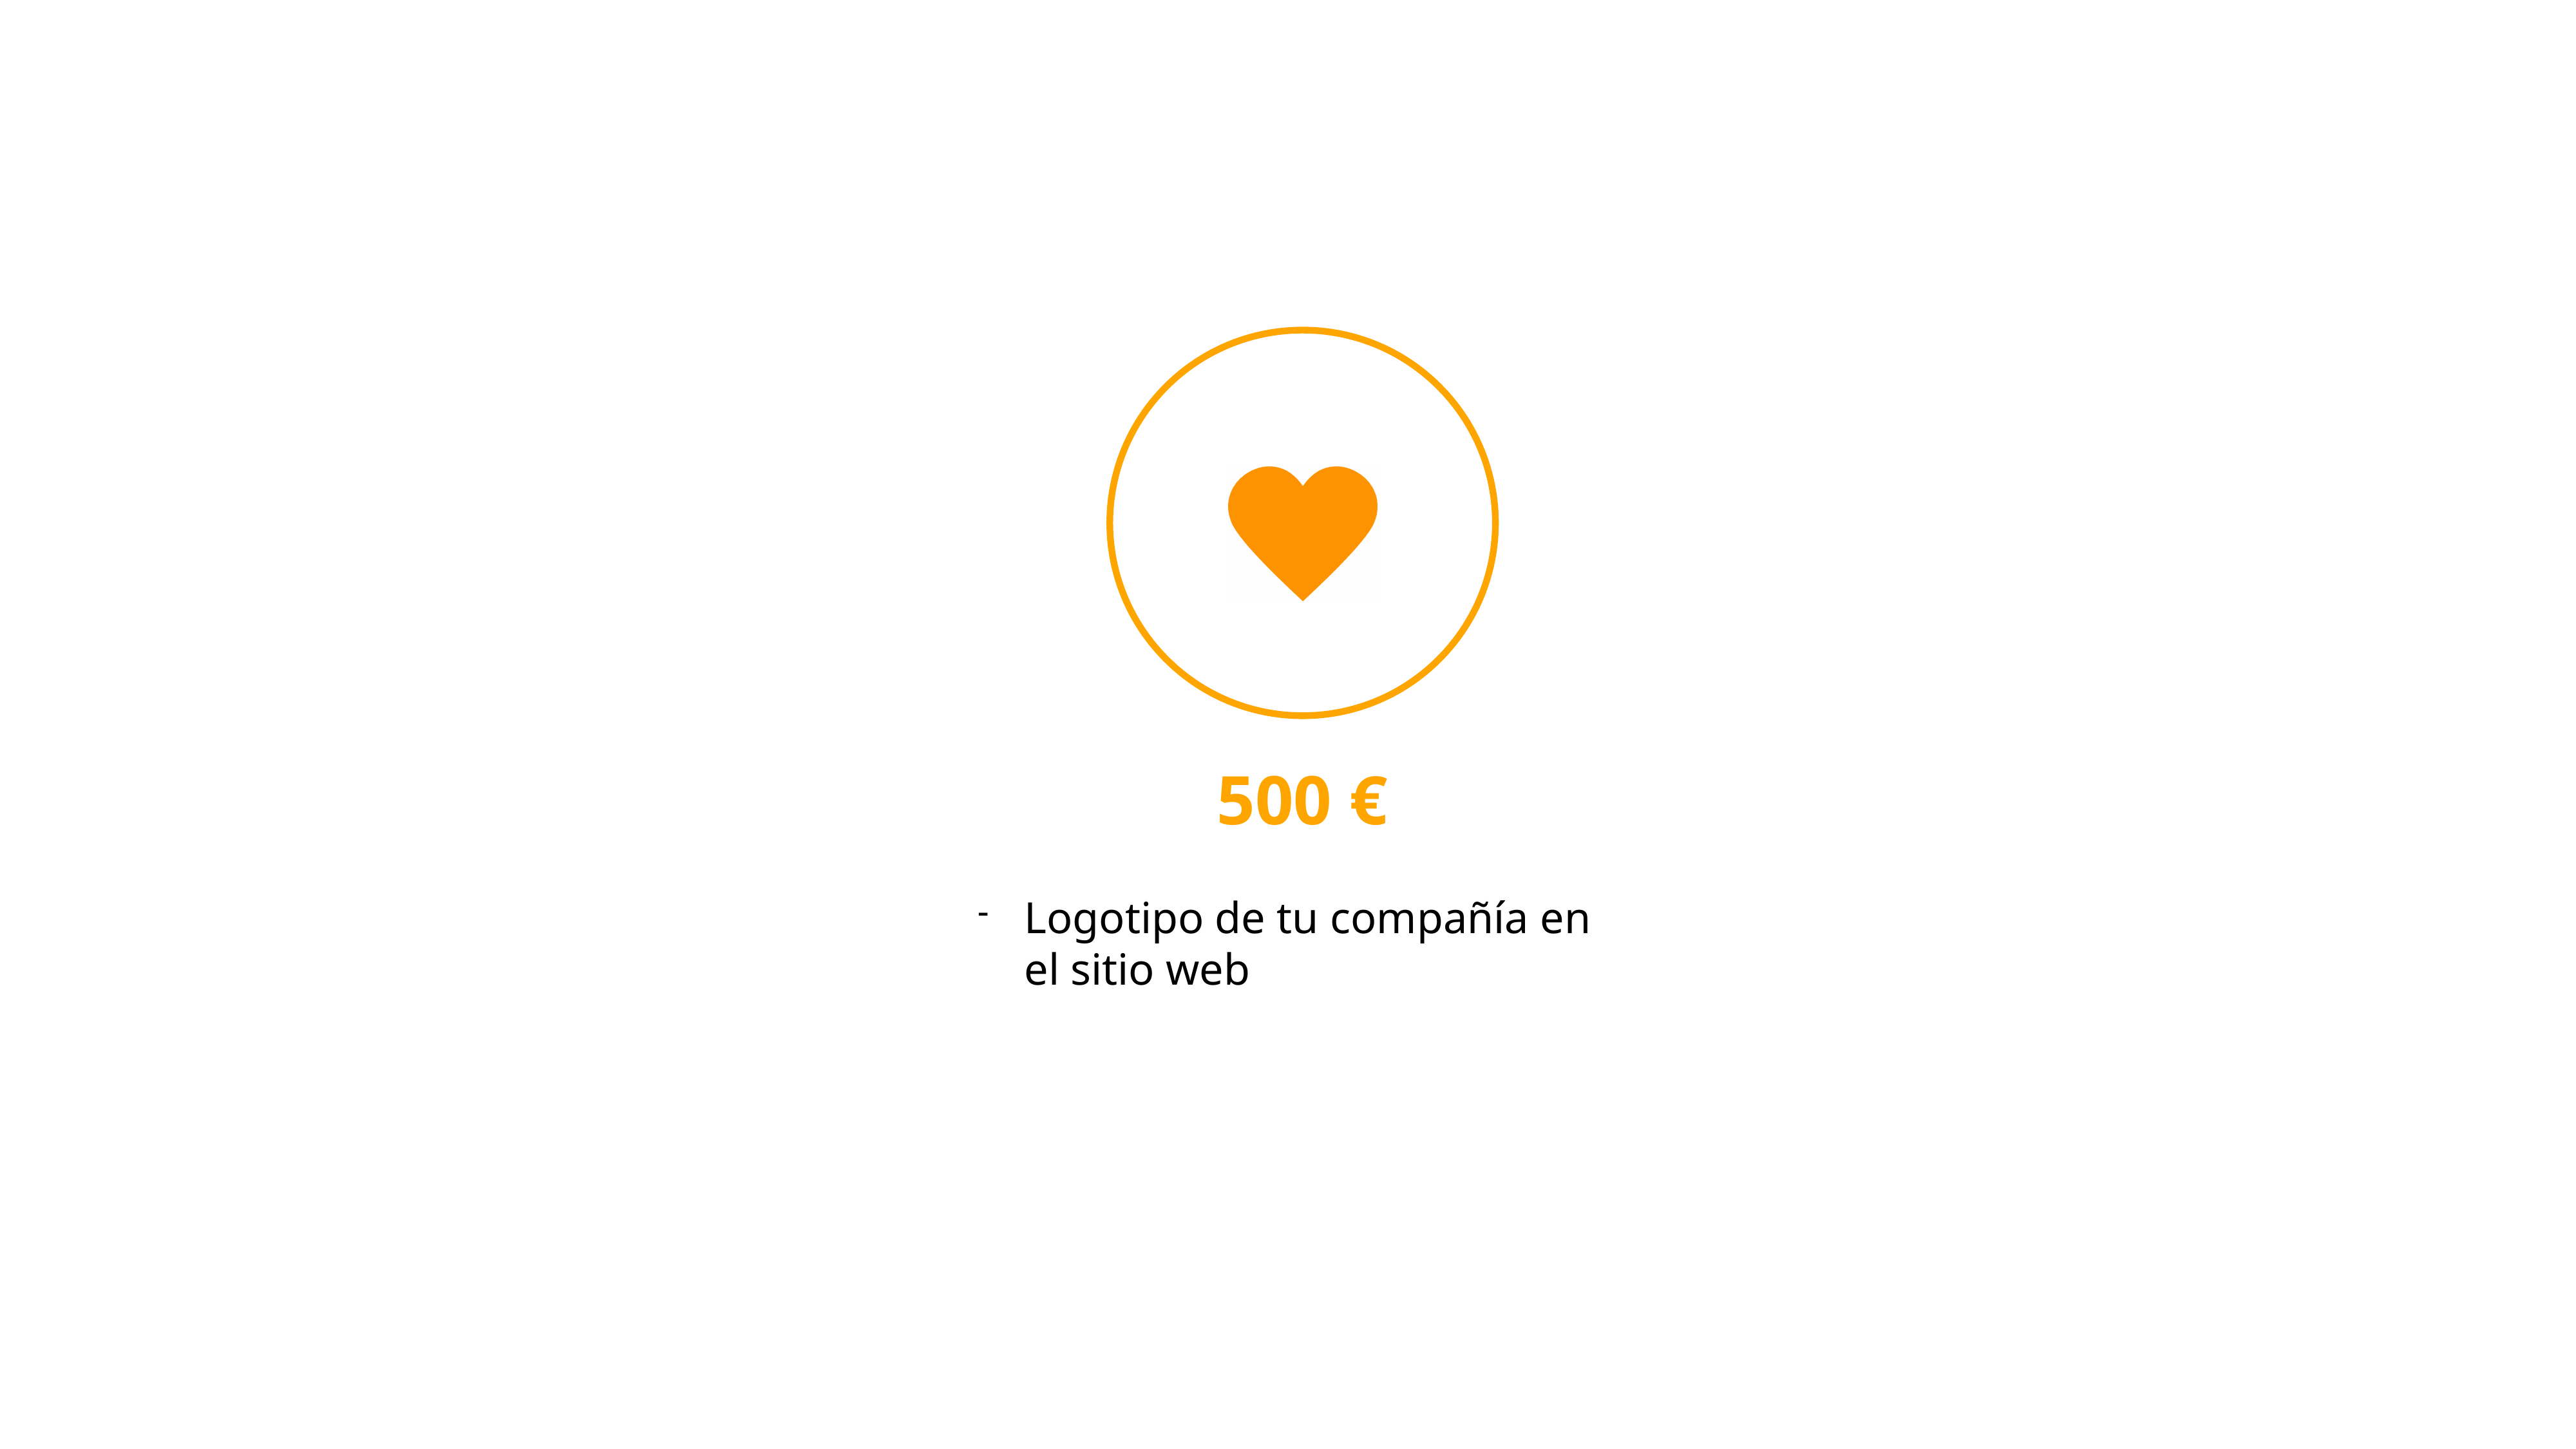

500 €
Logotipo de tu compañía en el sitio web